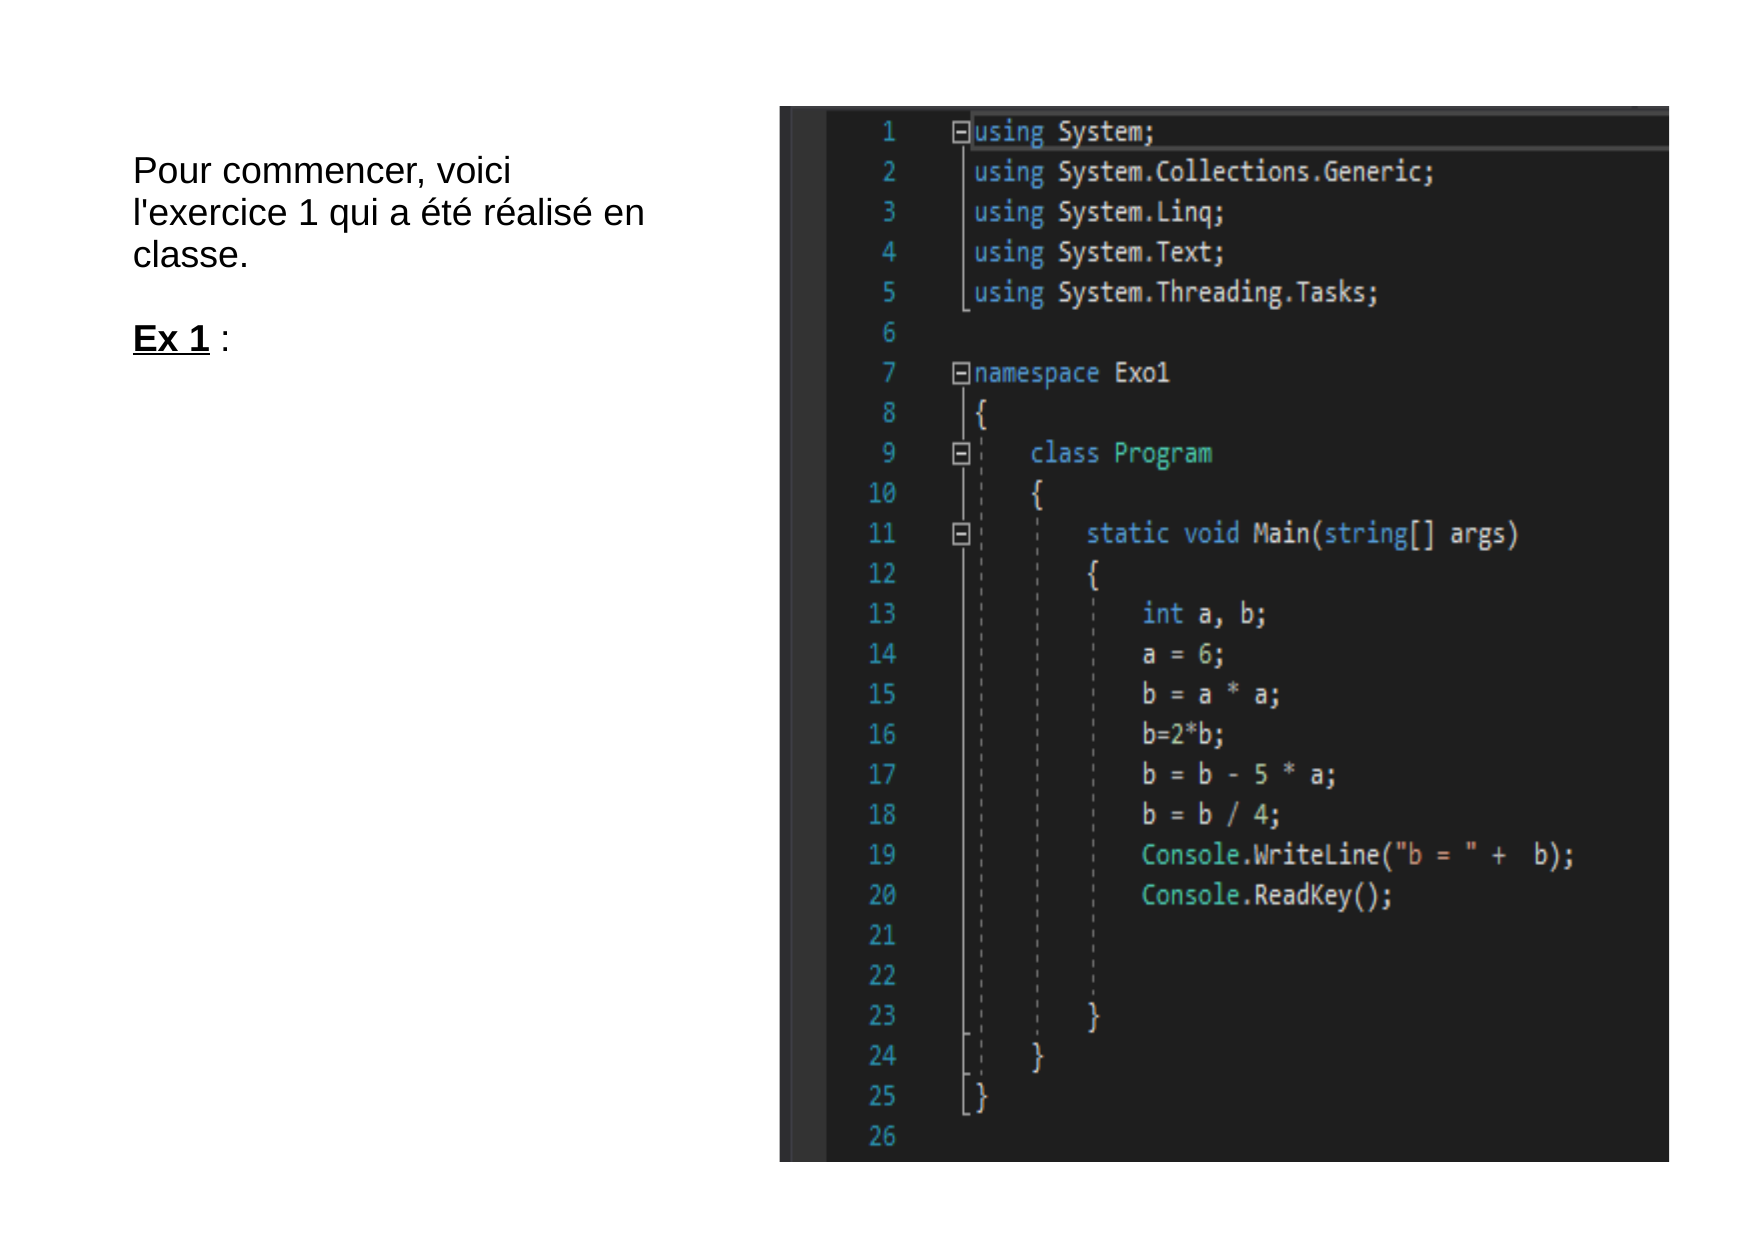

Pour commencer, voici l'exercice 1 qui a été réalisé en classe.
Ex 1 :